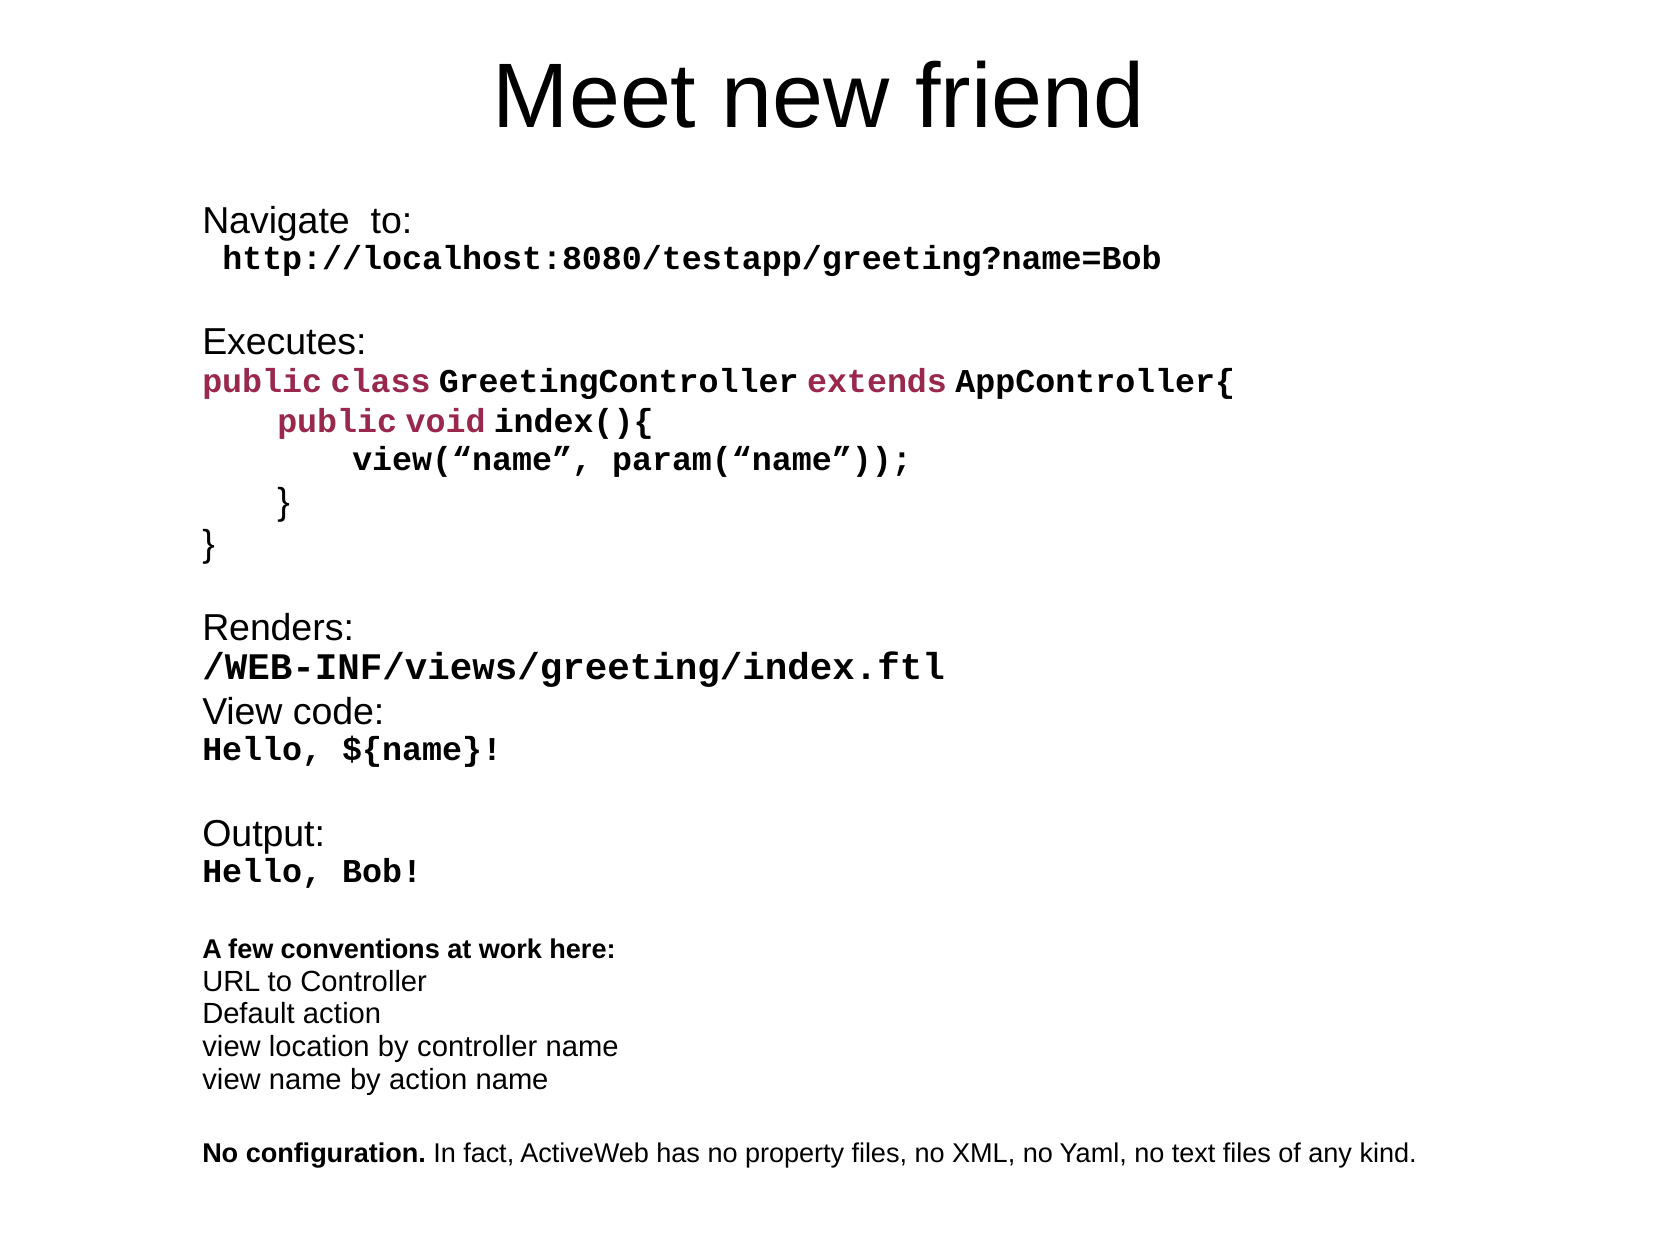

# Meet new friend
Navigate to:
 http://localhost:8080/testapp/greeting?name=Bob
Executes:
public class GreetingController extends AppController{
	public void index(){
		view(“name”, param(“name”));
	}
}
Renders:
/WEB-INF/views/greeting/index.ftl
View code:
Hello, ${name}!
Output:
Hello, Bob!
A few conventions at work here:
URL to Controller
Default action
view location by controller name
view name by action name
No configuration. In fact, ActiveWeb has no property files, no XML, no Yaml, no text files of any kind.